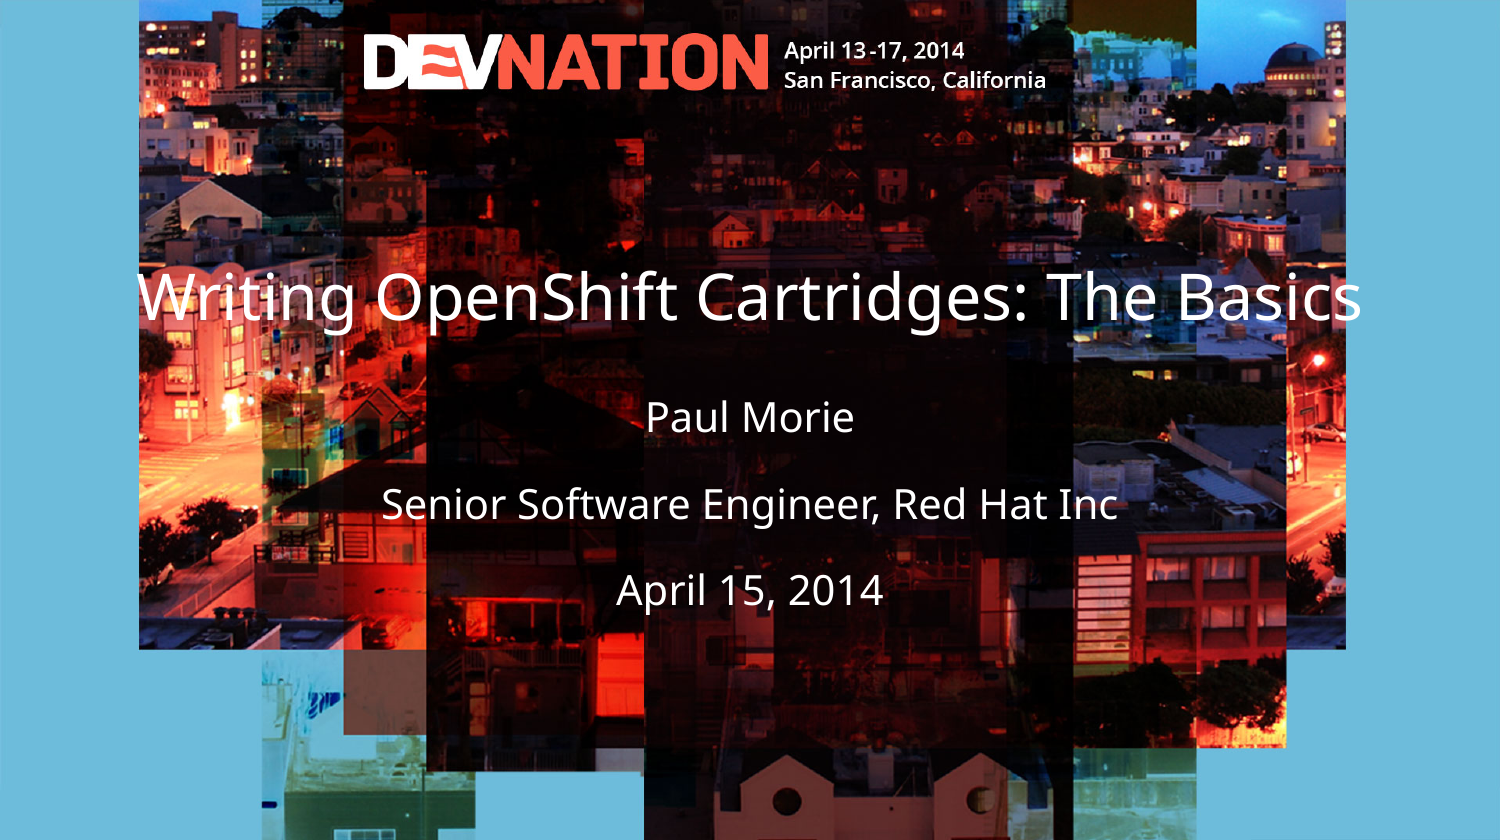

# Writing OpenShift Cartridges: The Basics
Paul Morie
Senior Software Engineer, Red Hat Inc
April 15, 2014